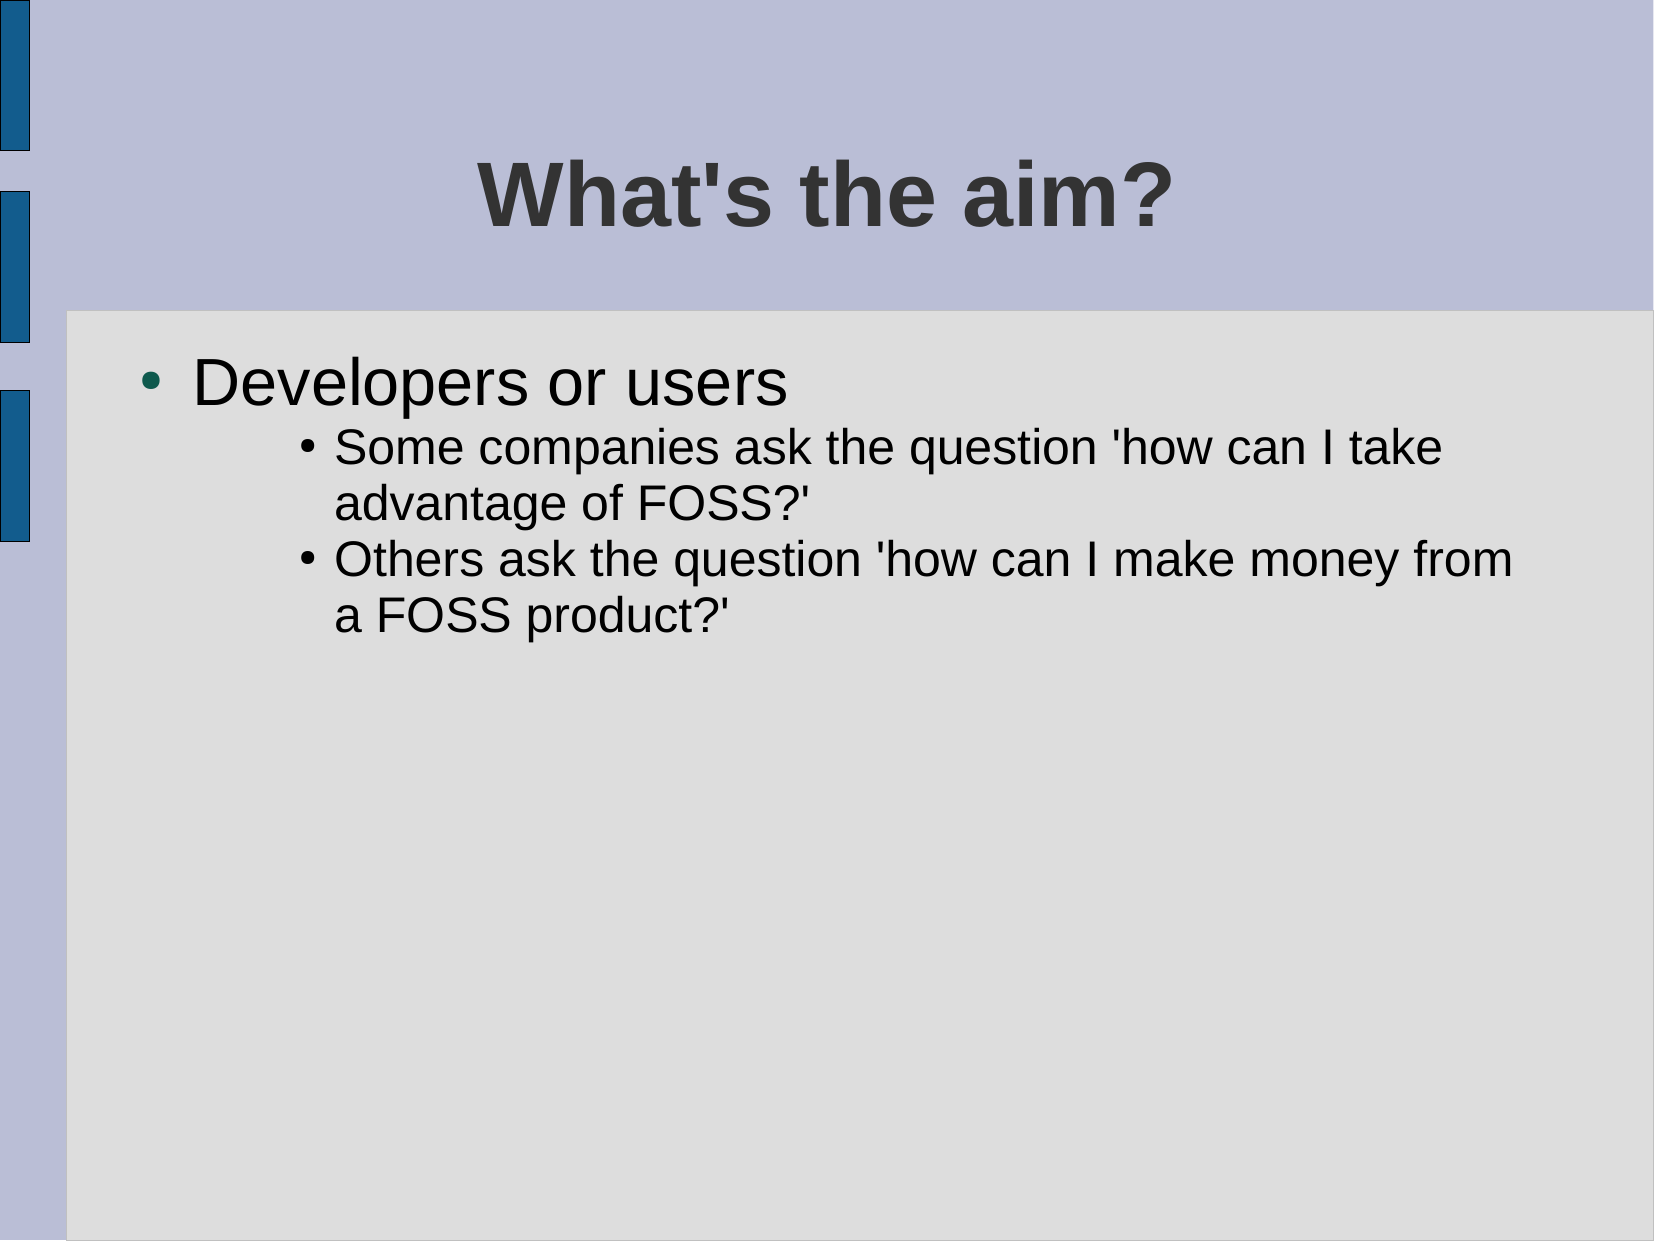

# What's the aim?
Developers or users
Some companies ask the question 'how can I take advantage of FOSS?'
Others ask the question 'how can I make money from a FOSS product?'